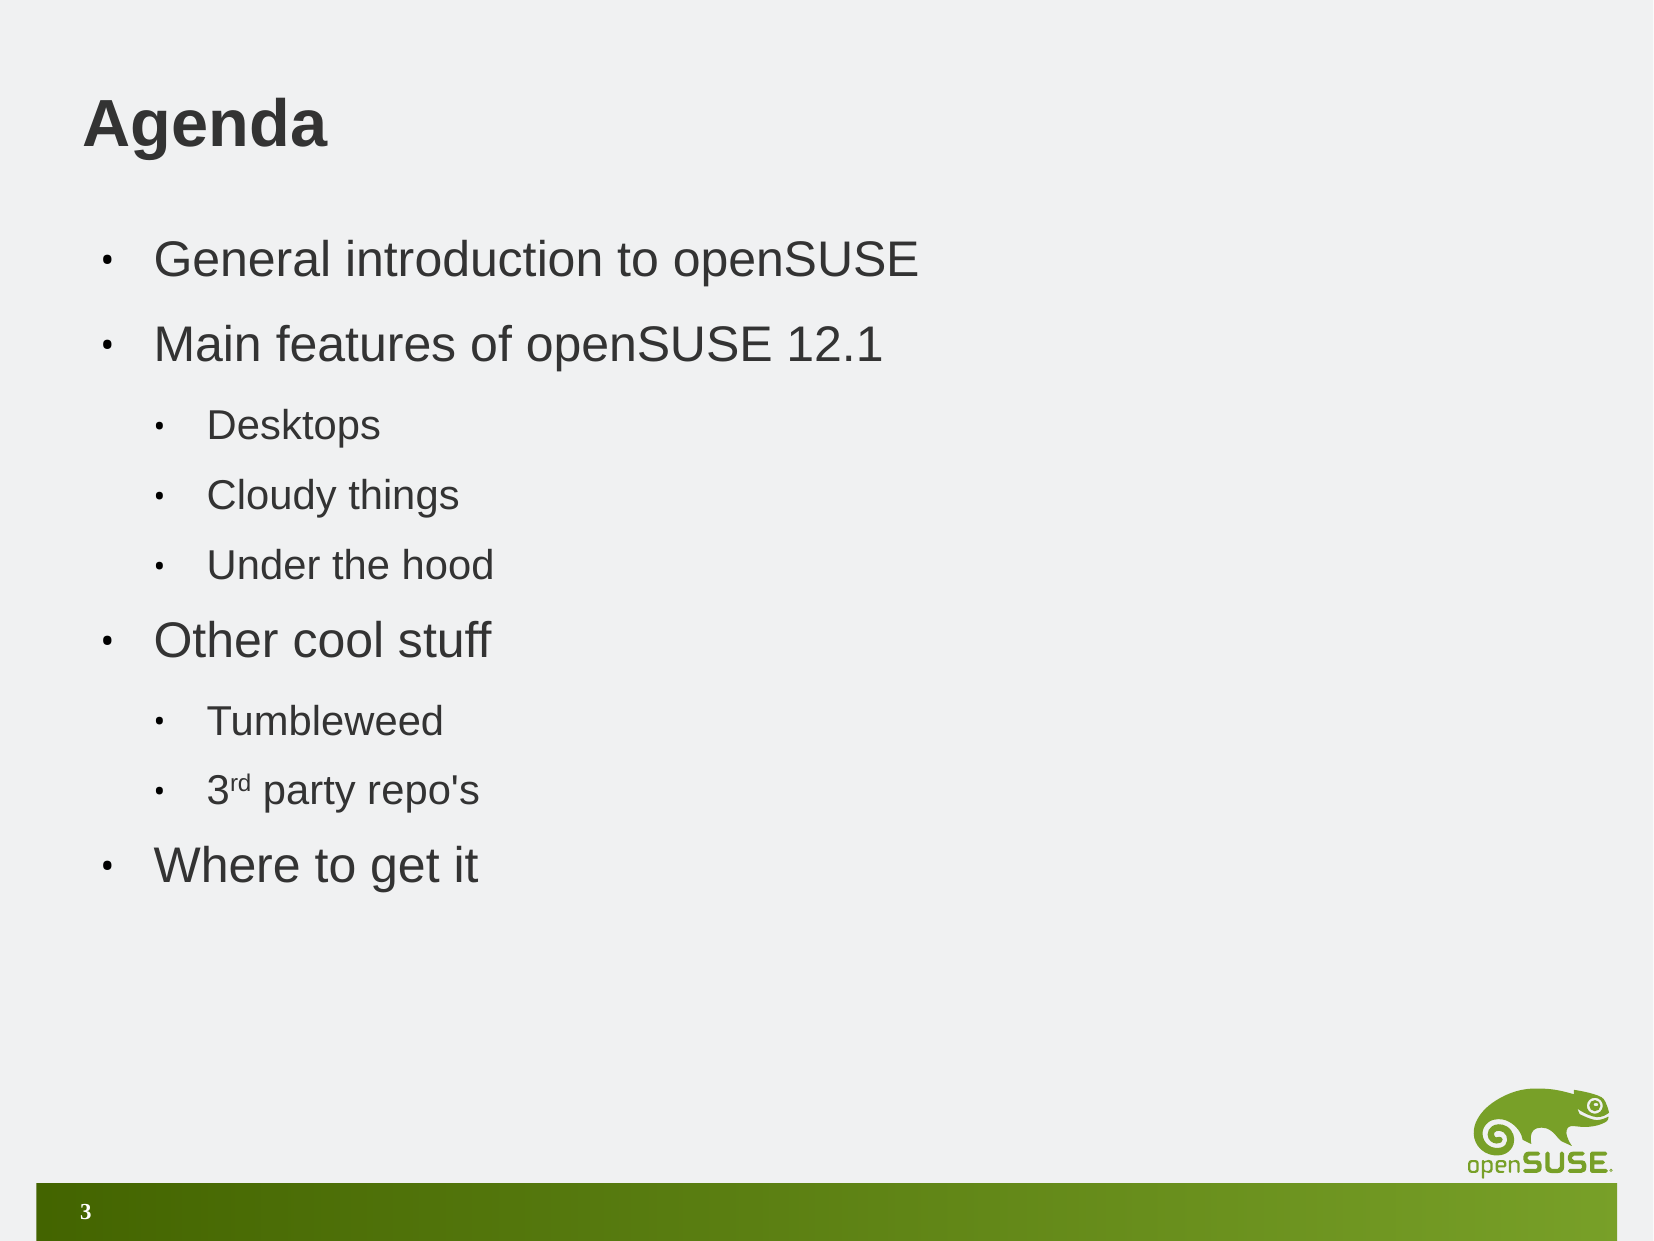

# Agenda
General introduction to openSUSE
Main features of openSUSE 12.1
Desktops
Cloudy things
Under the hood
Other cool stuff
Tumbleweed
3rd party repo's
Where to get it
3